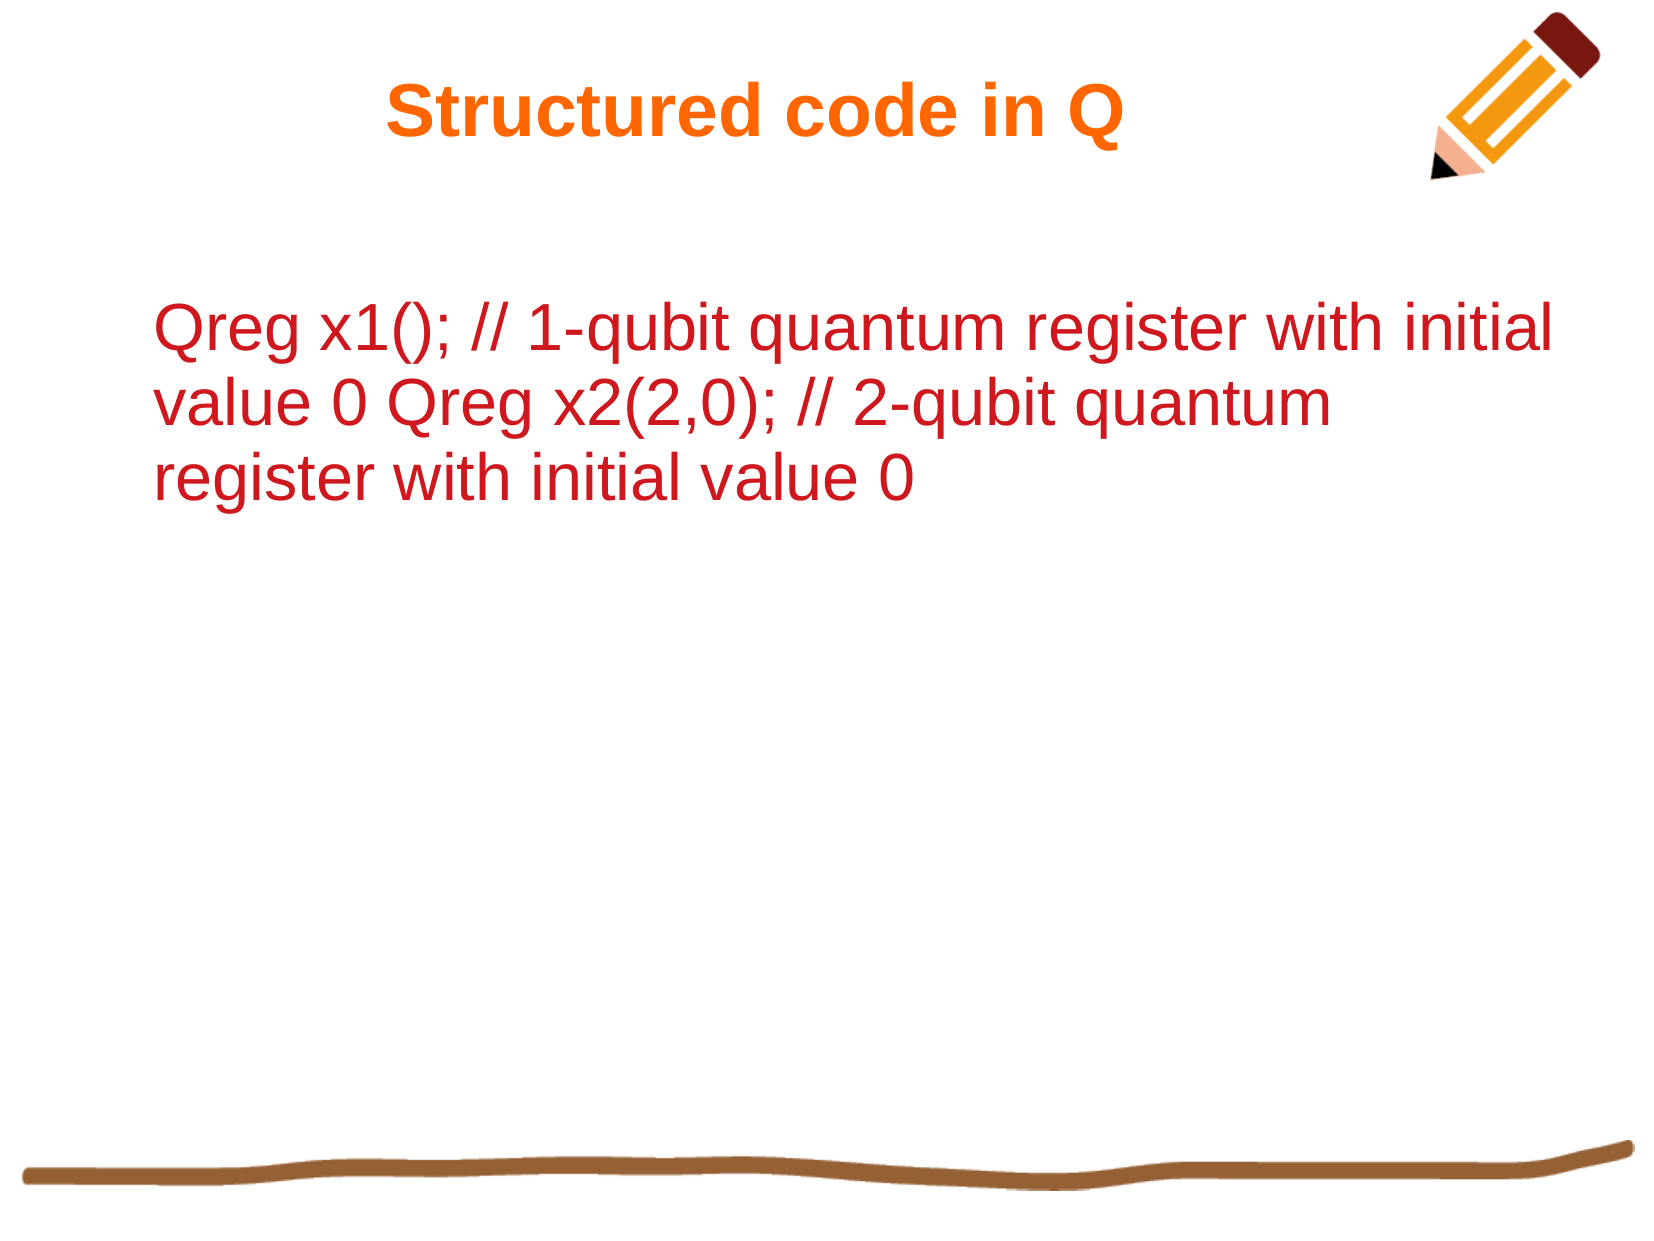

# Structured code in Q
Qreg x1(); // 1-qubit quantum register with initial value 0 Qreg x2(2,0); // 2-qubit quantum register with initial value 0